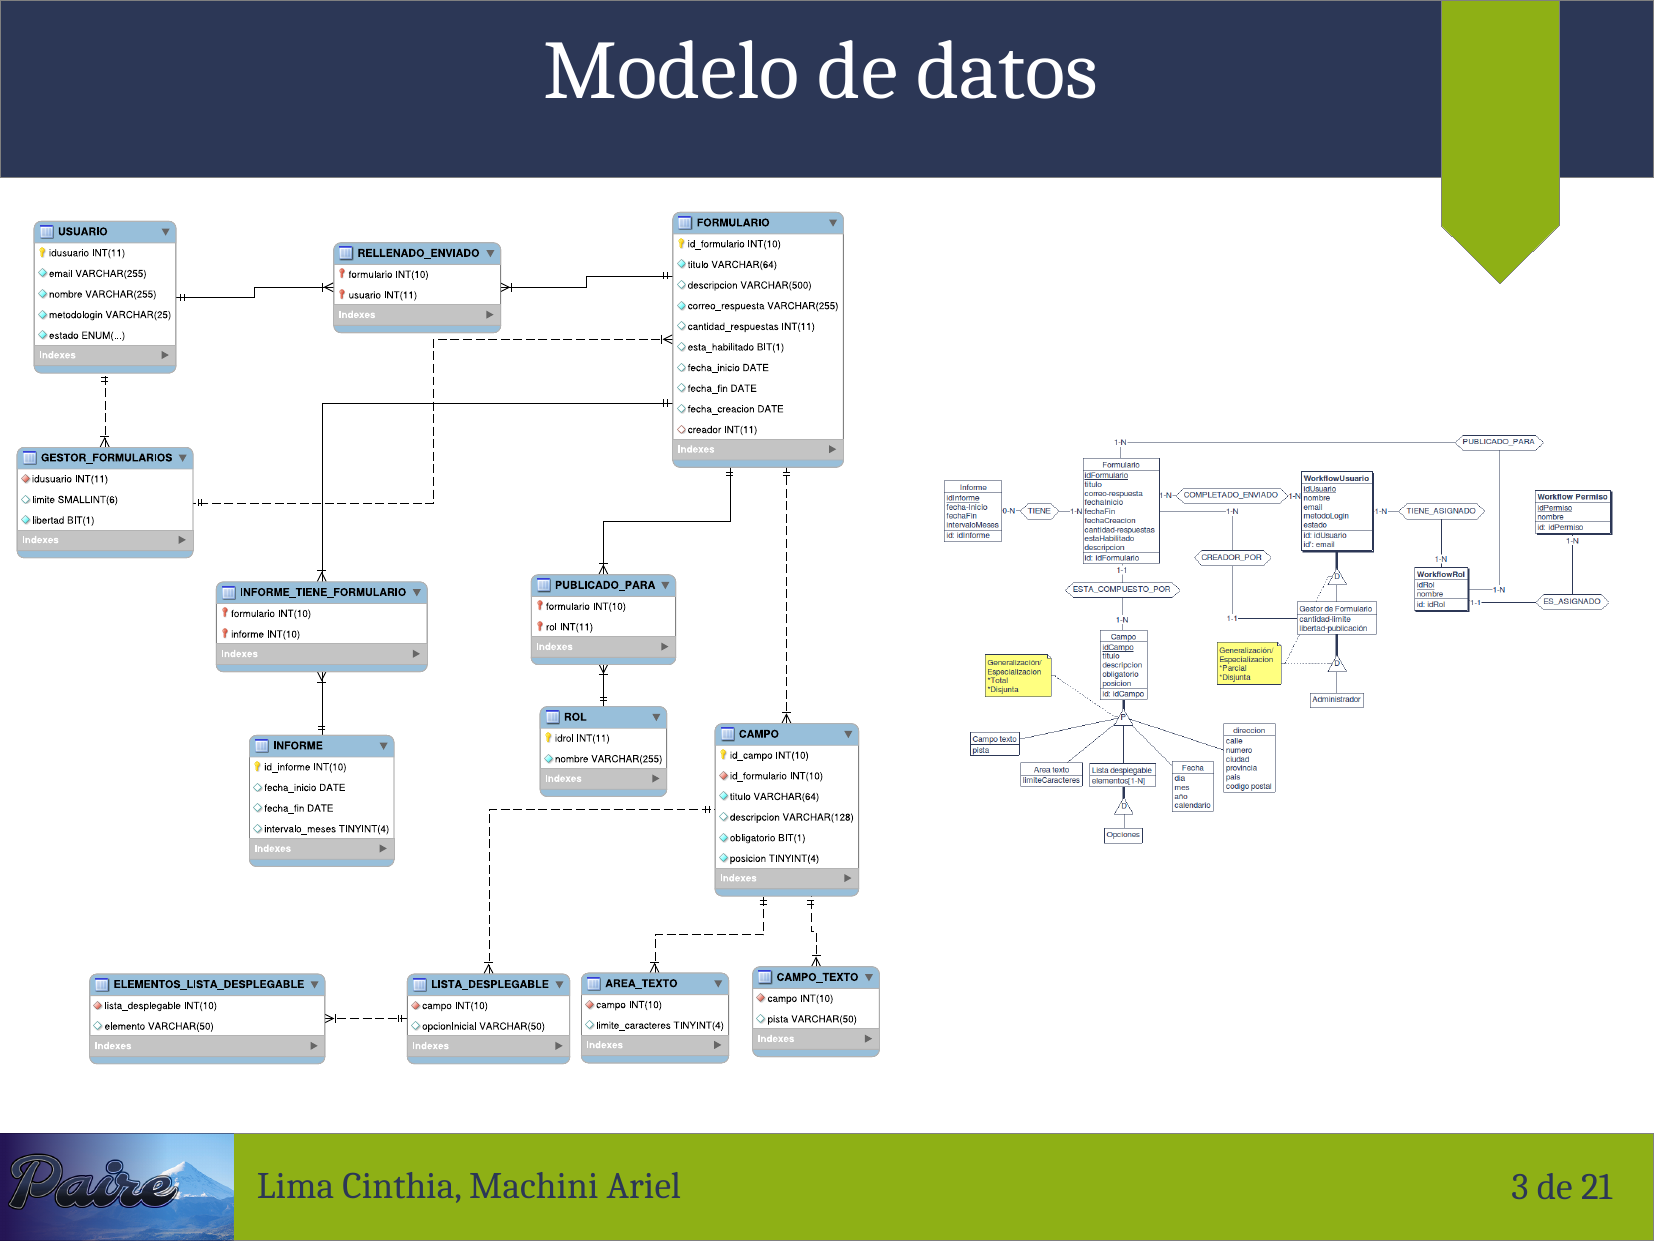

Modelo de datos
Lima Cinthia, Machini Ariel
 de 21